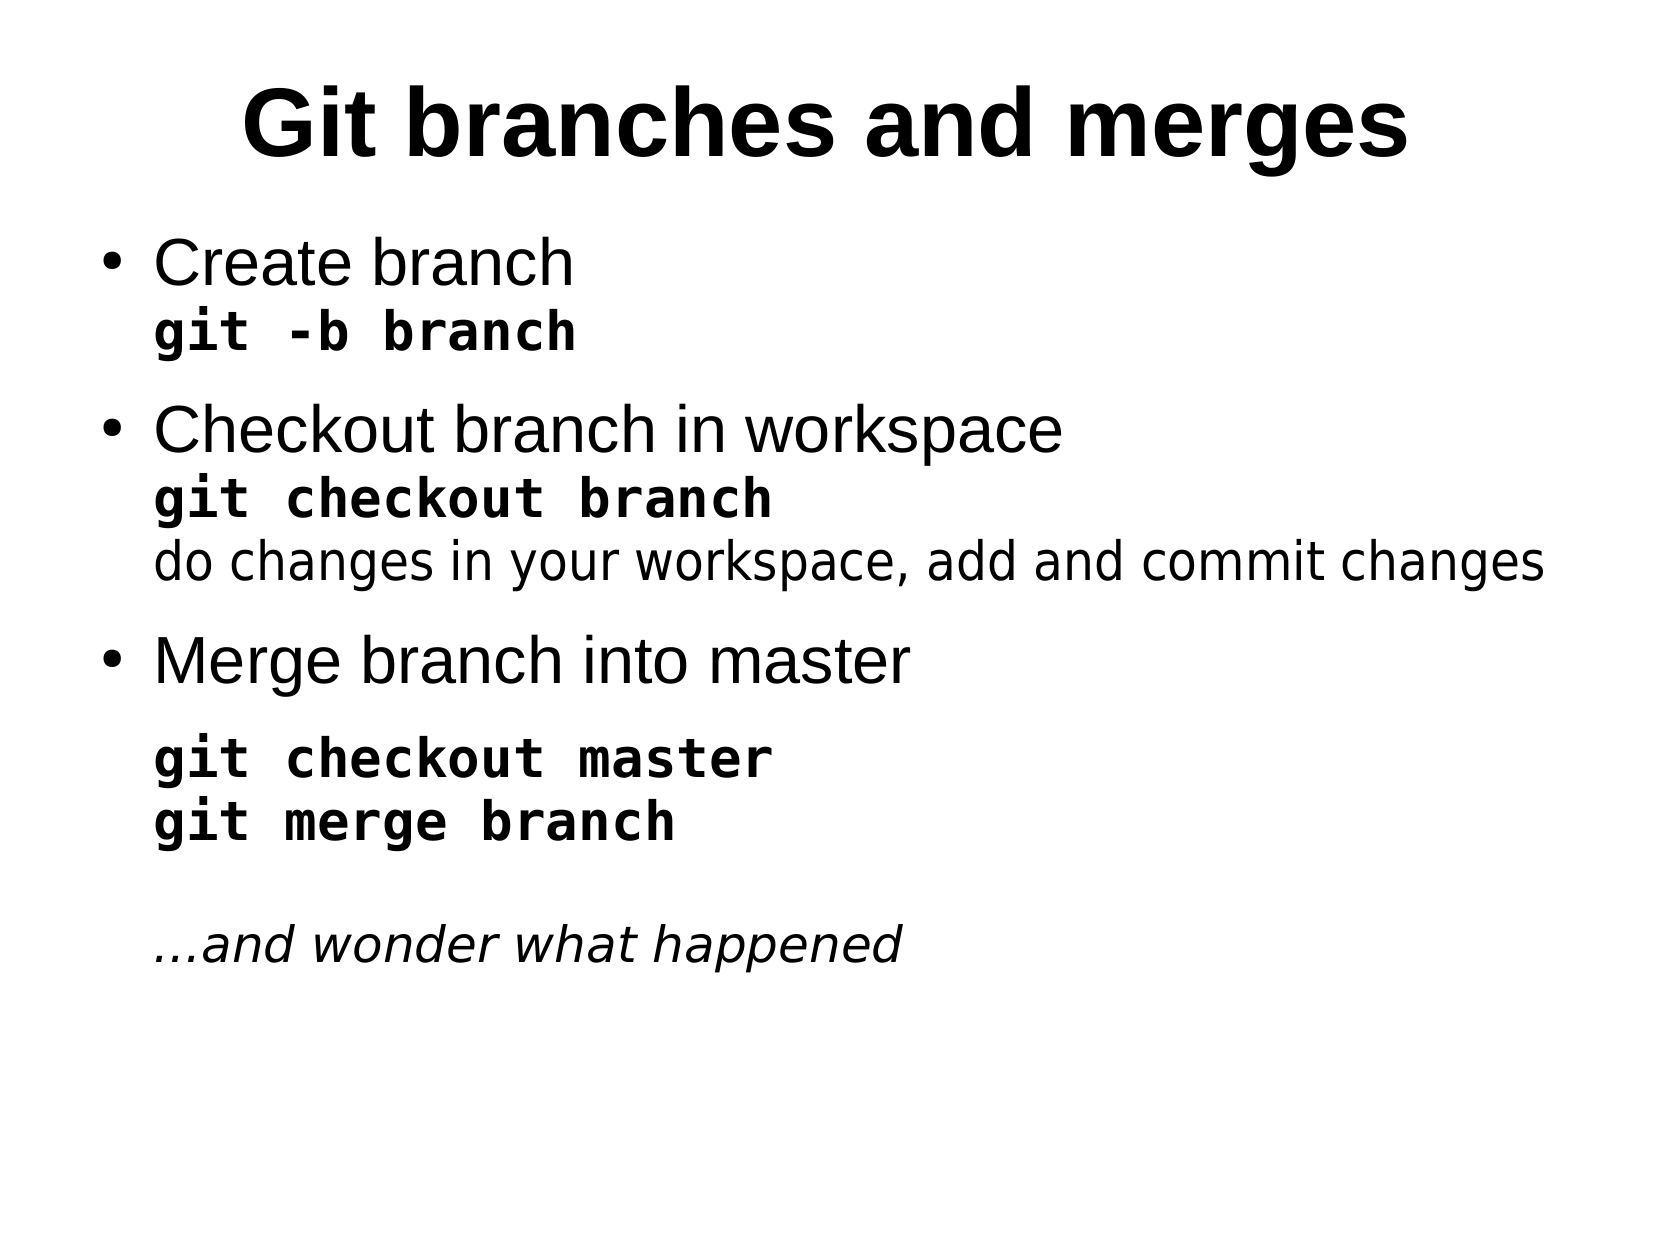

# Git branches and merges
Create branch
git -b branch
Checkout branch in workspace
git checkout branch
do changes in your workspace, add and commit changes
Merge branch into master
git checkout master
git merge branch
...and wonder what happened